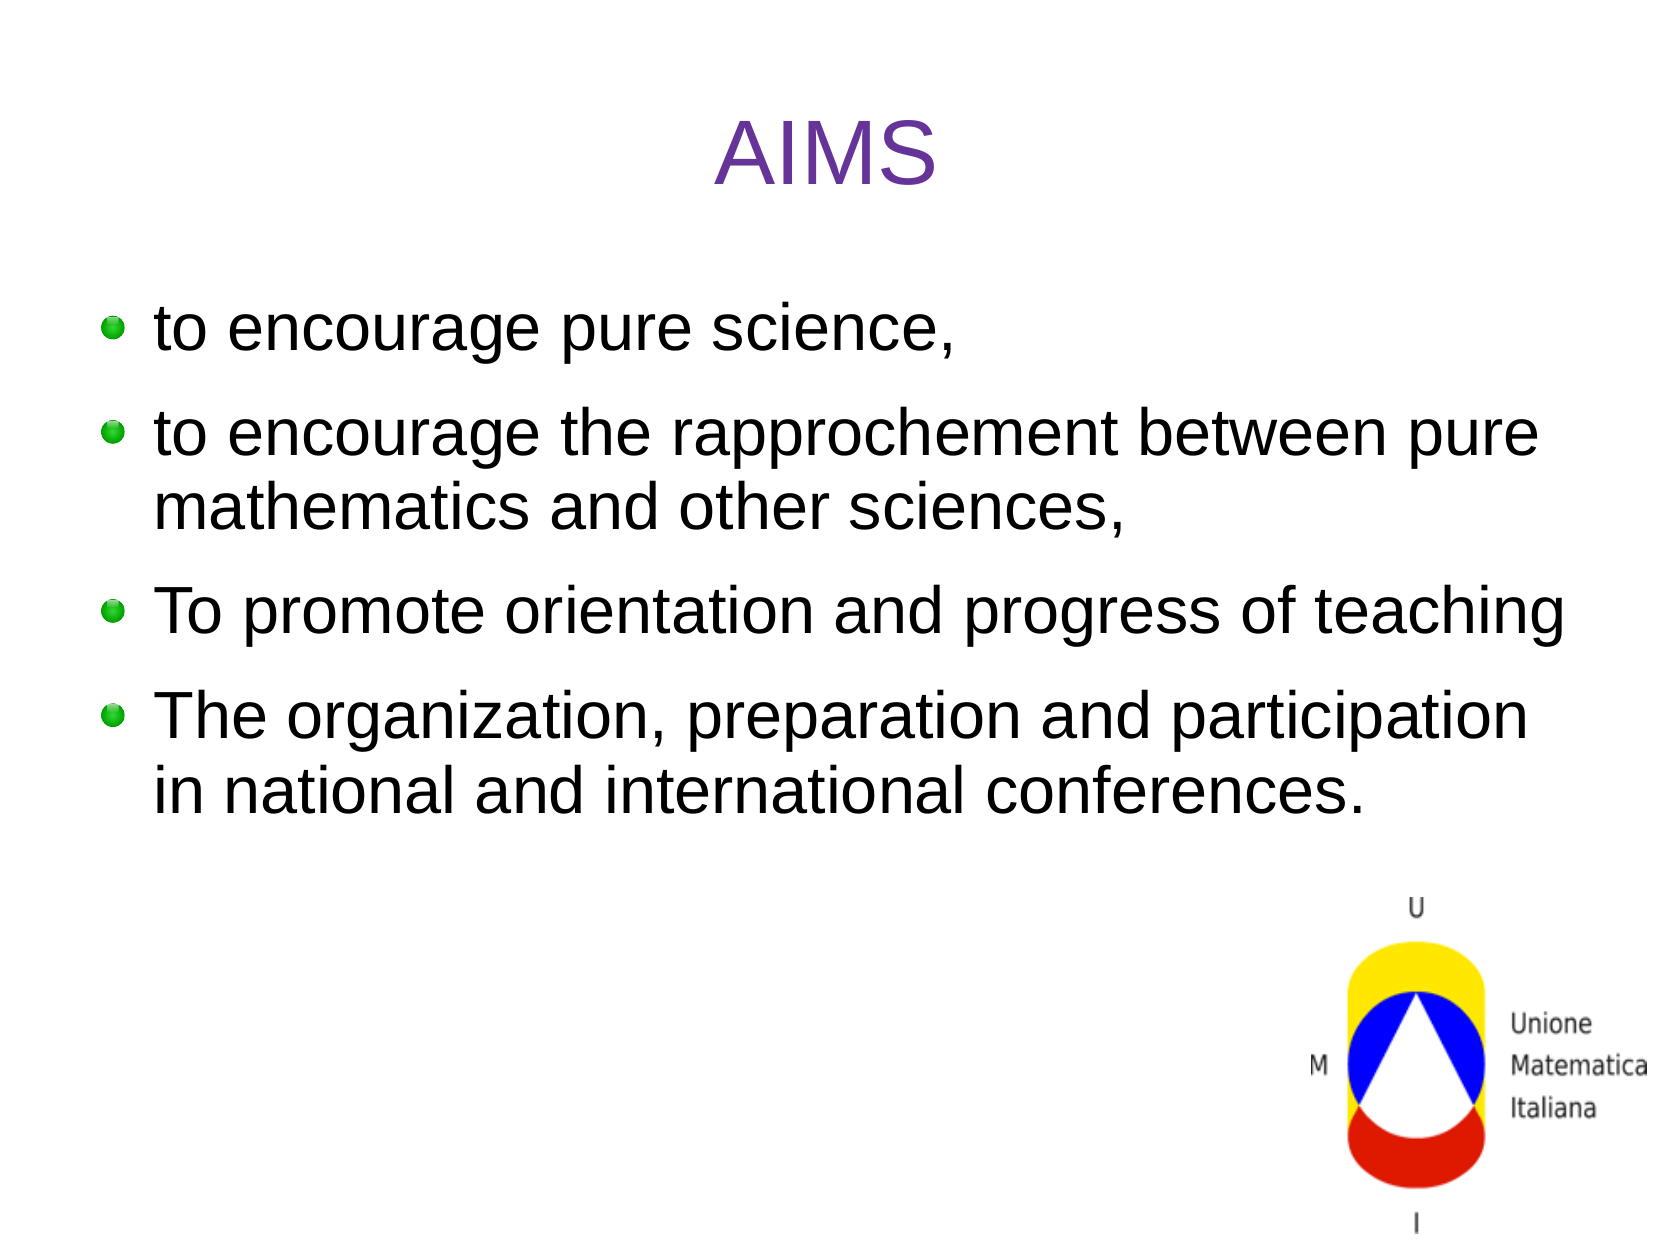

# AIMS
to encourage pure science,
to encourage the rapprochement between pure mathematics and other sciences,
To promote orientation and progress of teaching
The organization, preparation and participation in national and international conferences.